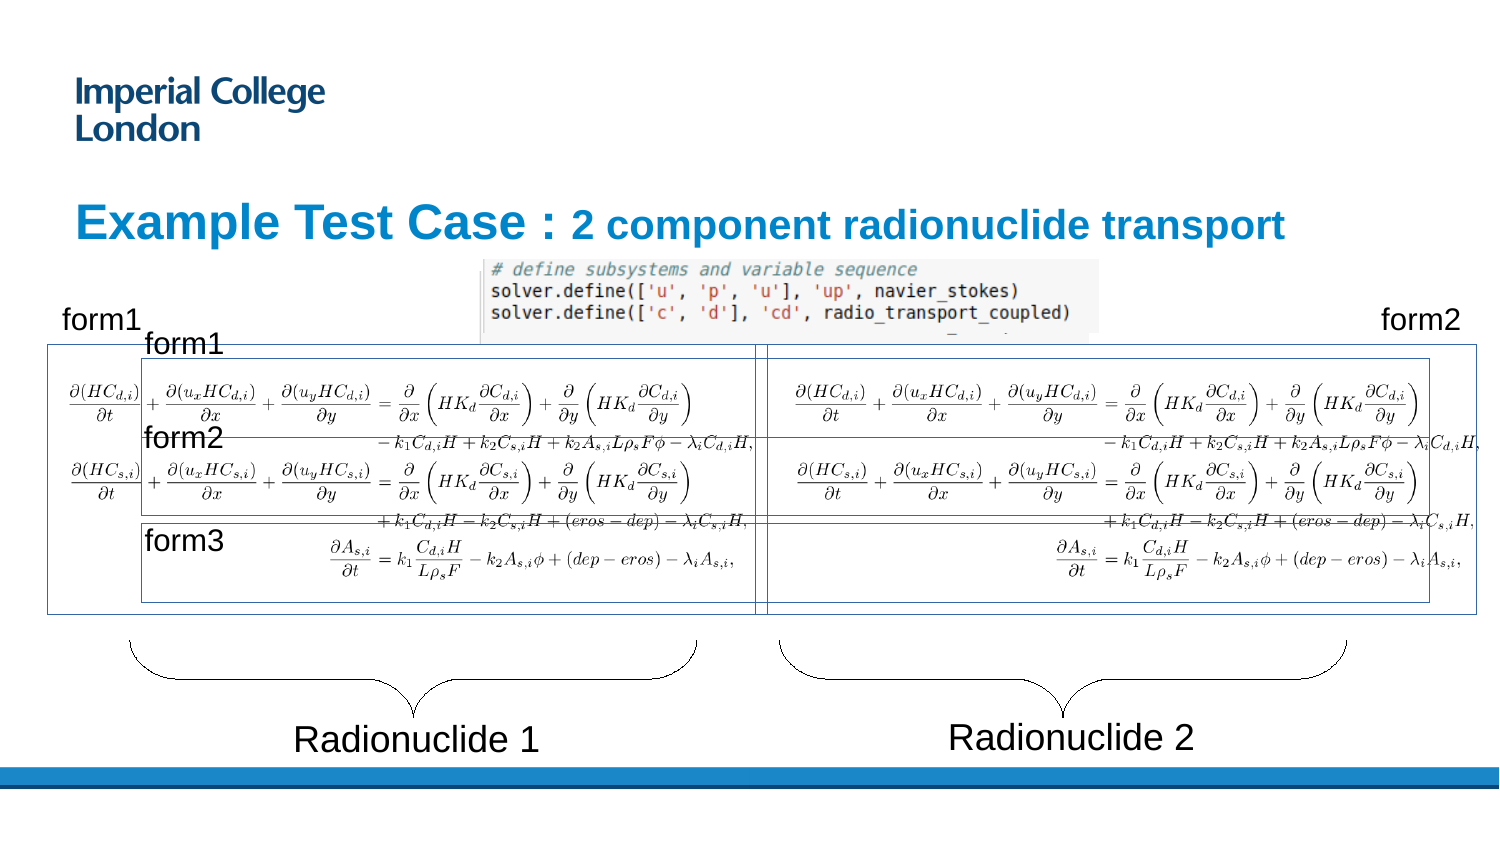

# Example Test Case : 2 component radionuclide transport
form1
form2
form1
form2
form3
Radionuclide 2
Radionuclide 1